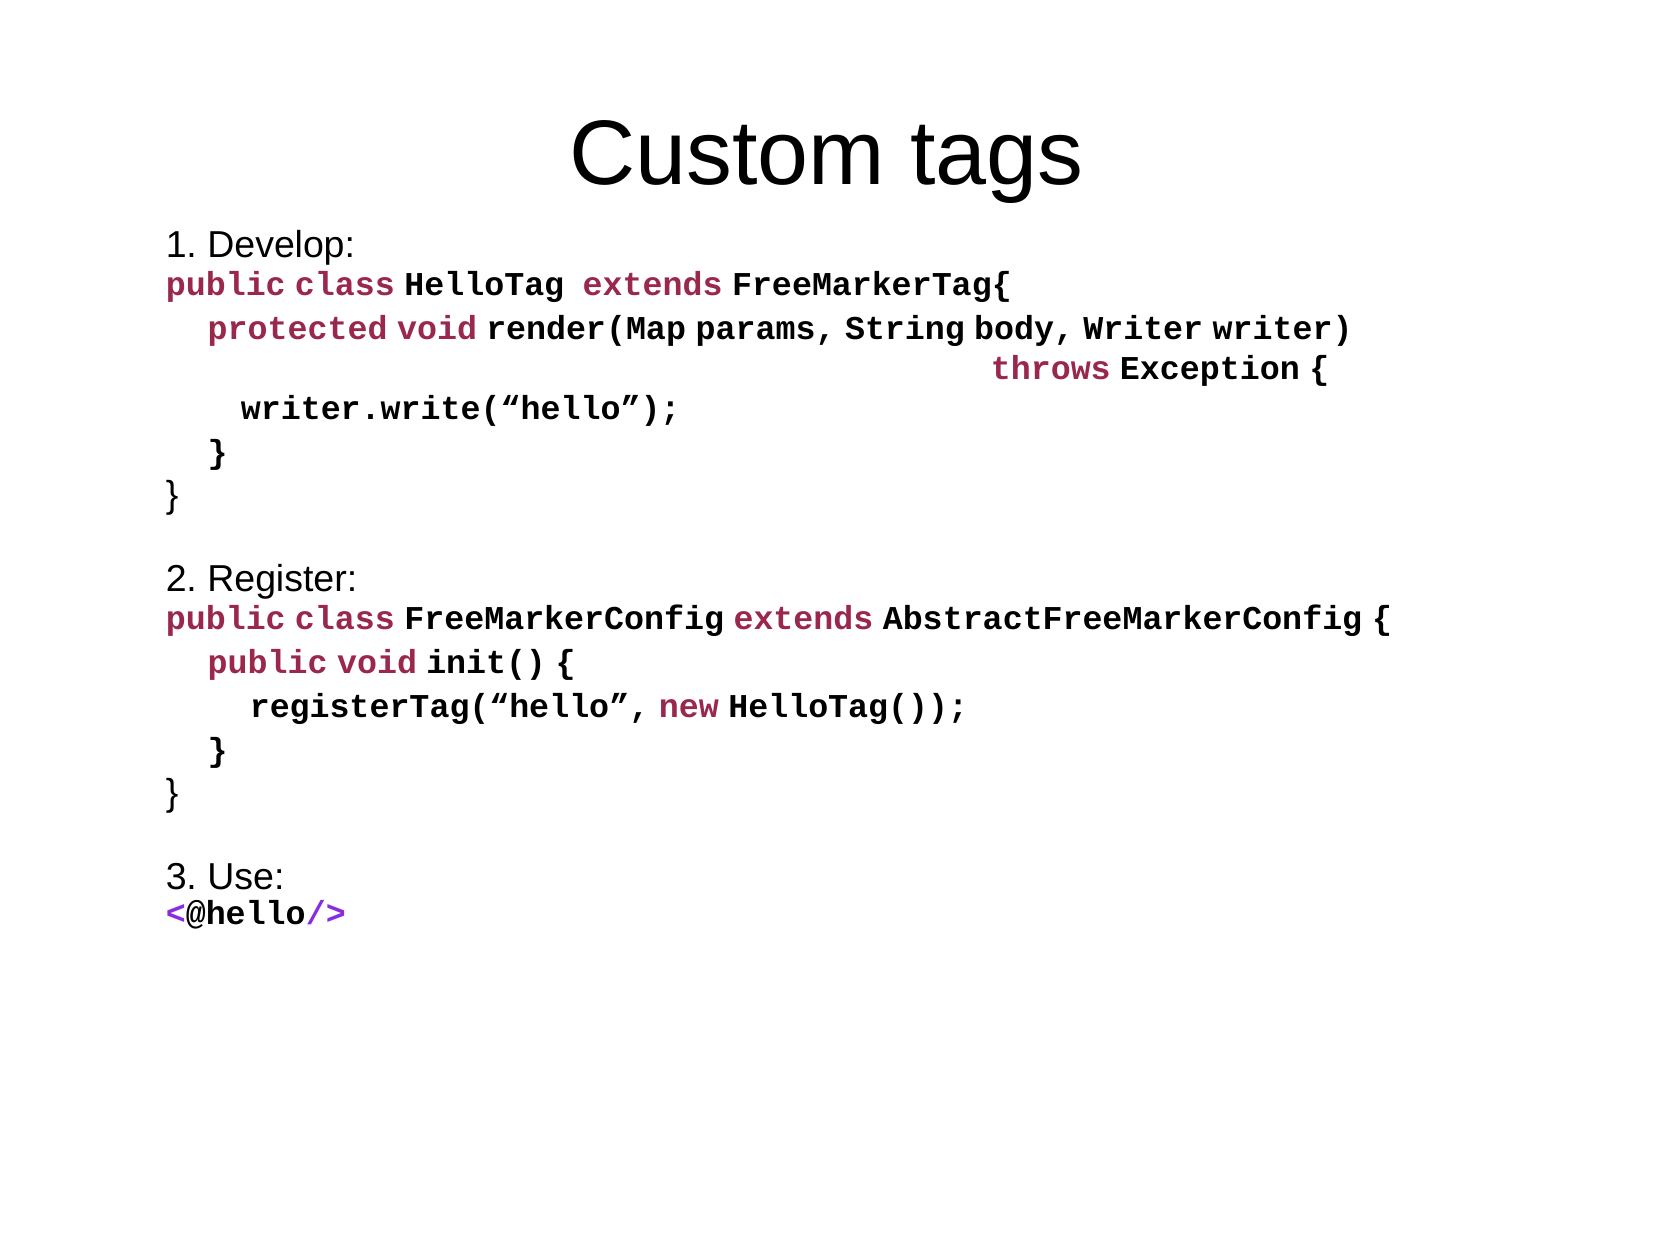

# Custom tags
1. Develop:
public class HelloTag extends FreeMarkerTag{
 protected void render(Map params, String body, Writer writer)
											throws Exception {
	writer.write(“hello”);
 }
}
2. Register:
public class FreeMarkerConfig extends AbstractFreeMarkerConfig {
 public void init() {
 registerTag(“hello”, new HelloTag());
 }
}
3. Use:
<@hello/>